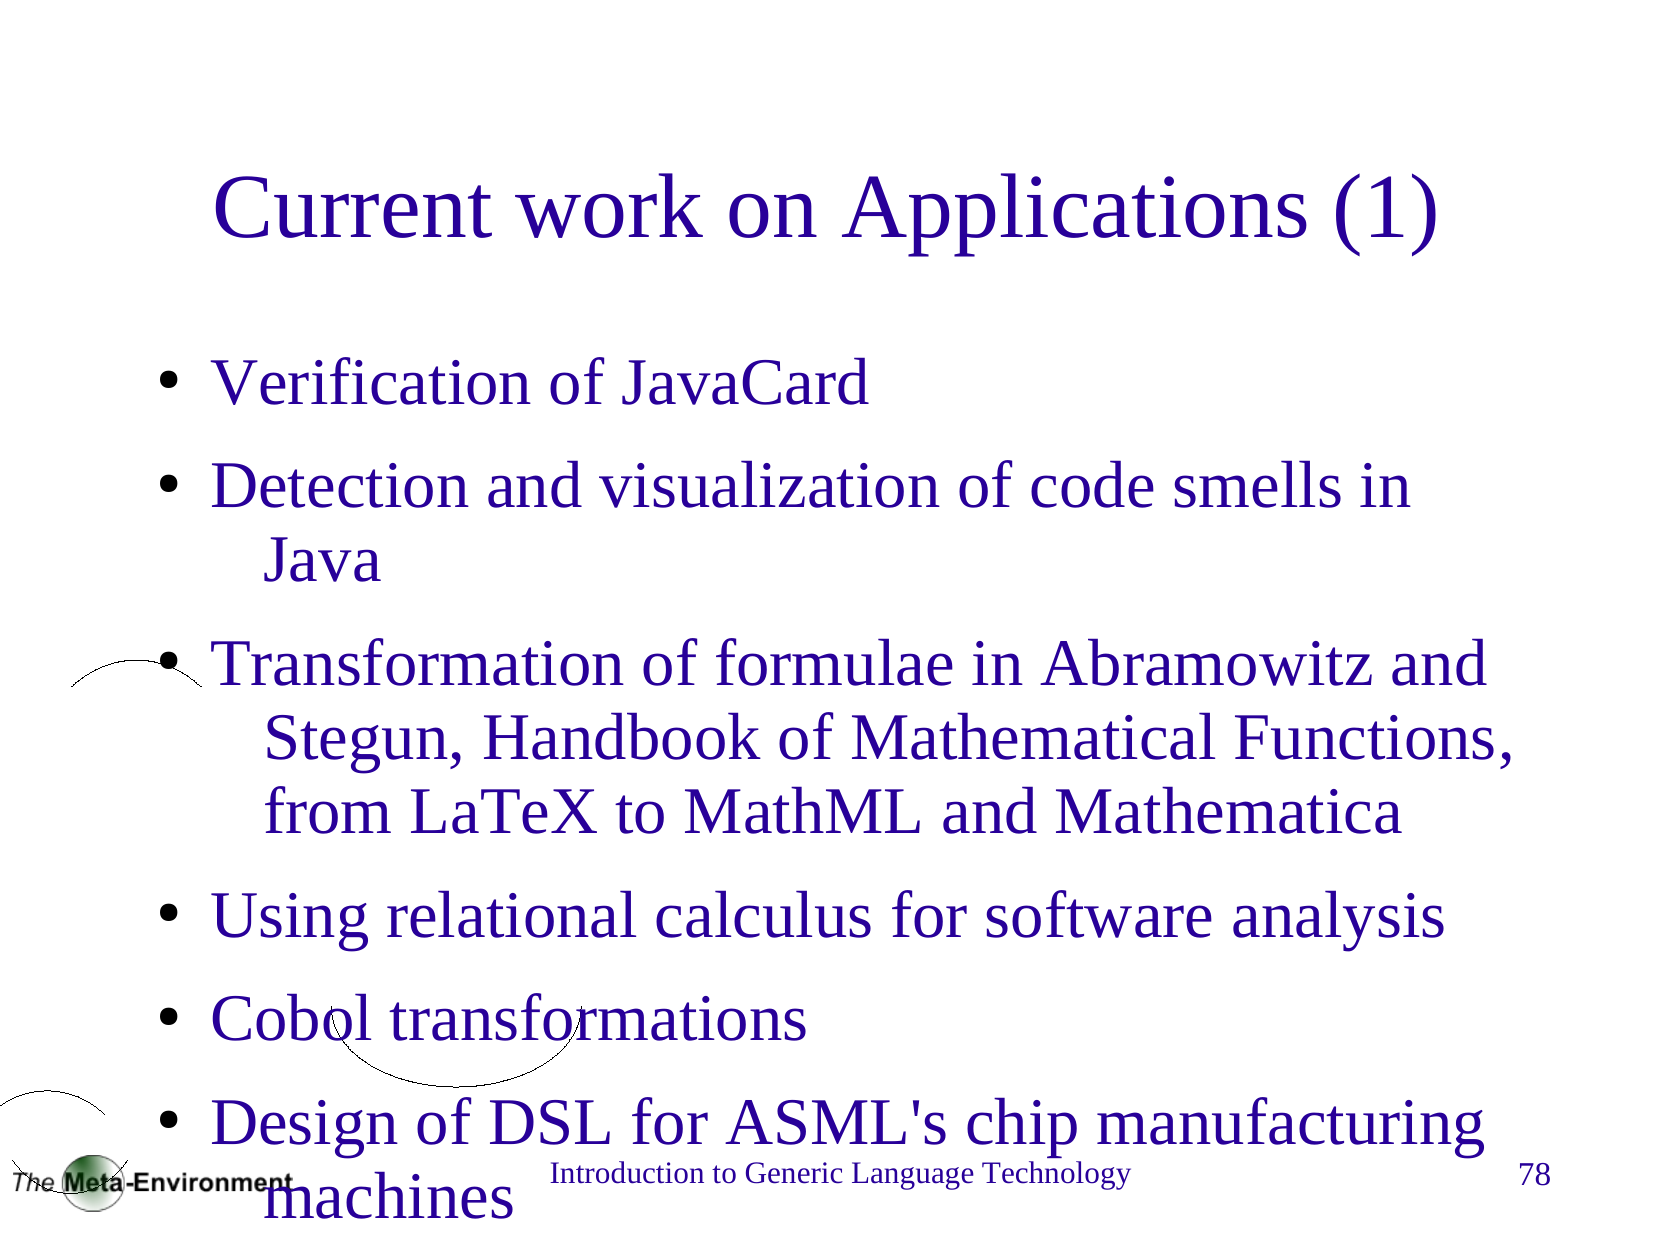

# Current work on Applications (1)
Verification of JavaCard
Detection and visualization of code smells in Java
Transformation of formulae in Abramowitz and Stegun, Handbook of Mathematical Functions, from LaTeX to MathML and Mathematica
Using relational calculus for software analysis
Cobol transformations
Design of DSL for ASML's chip manufacturing machines